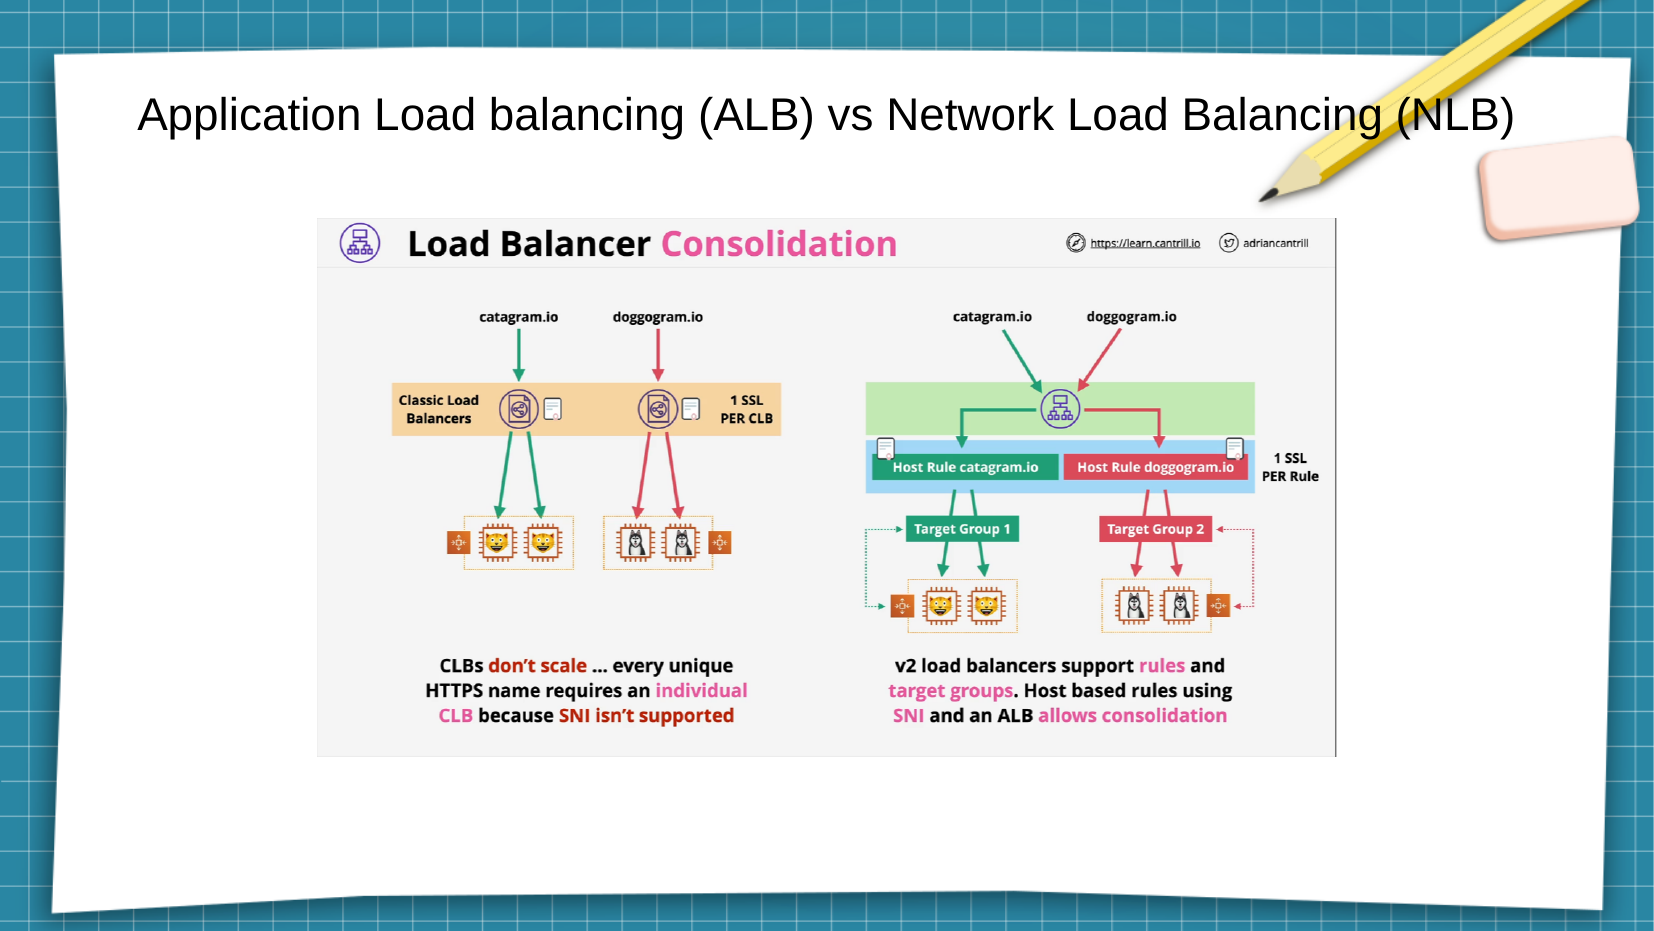

# Application Load balancing (ALB) vs Network Load Balancing (NLB)